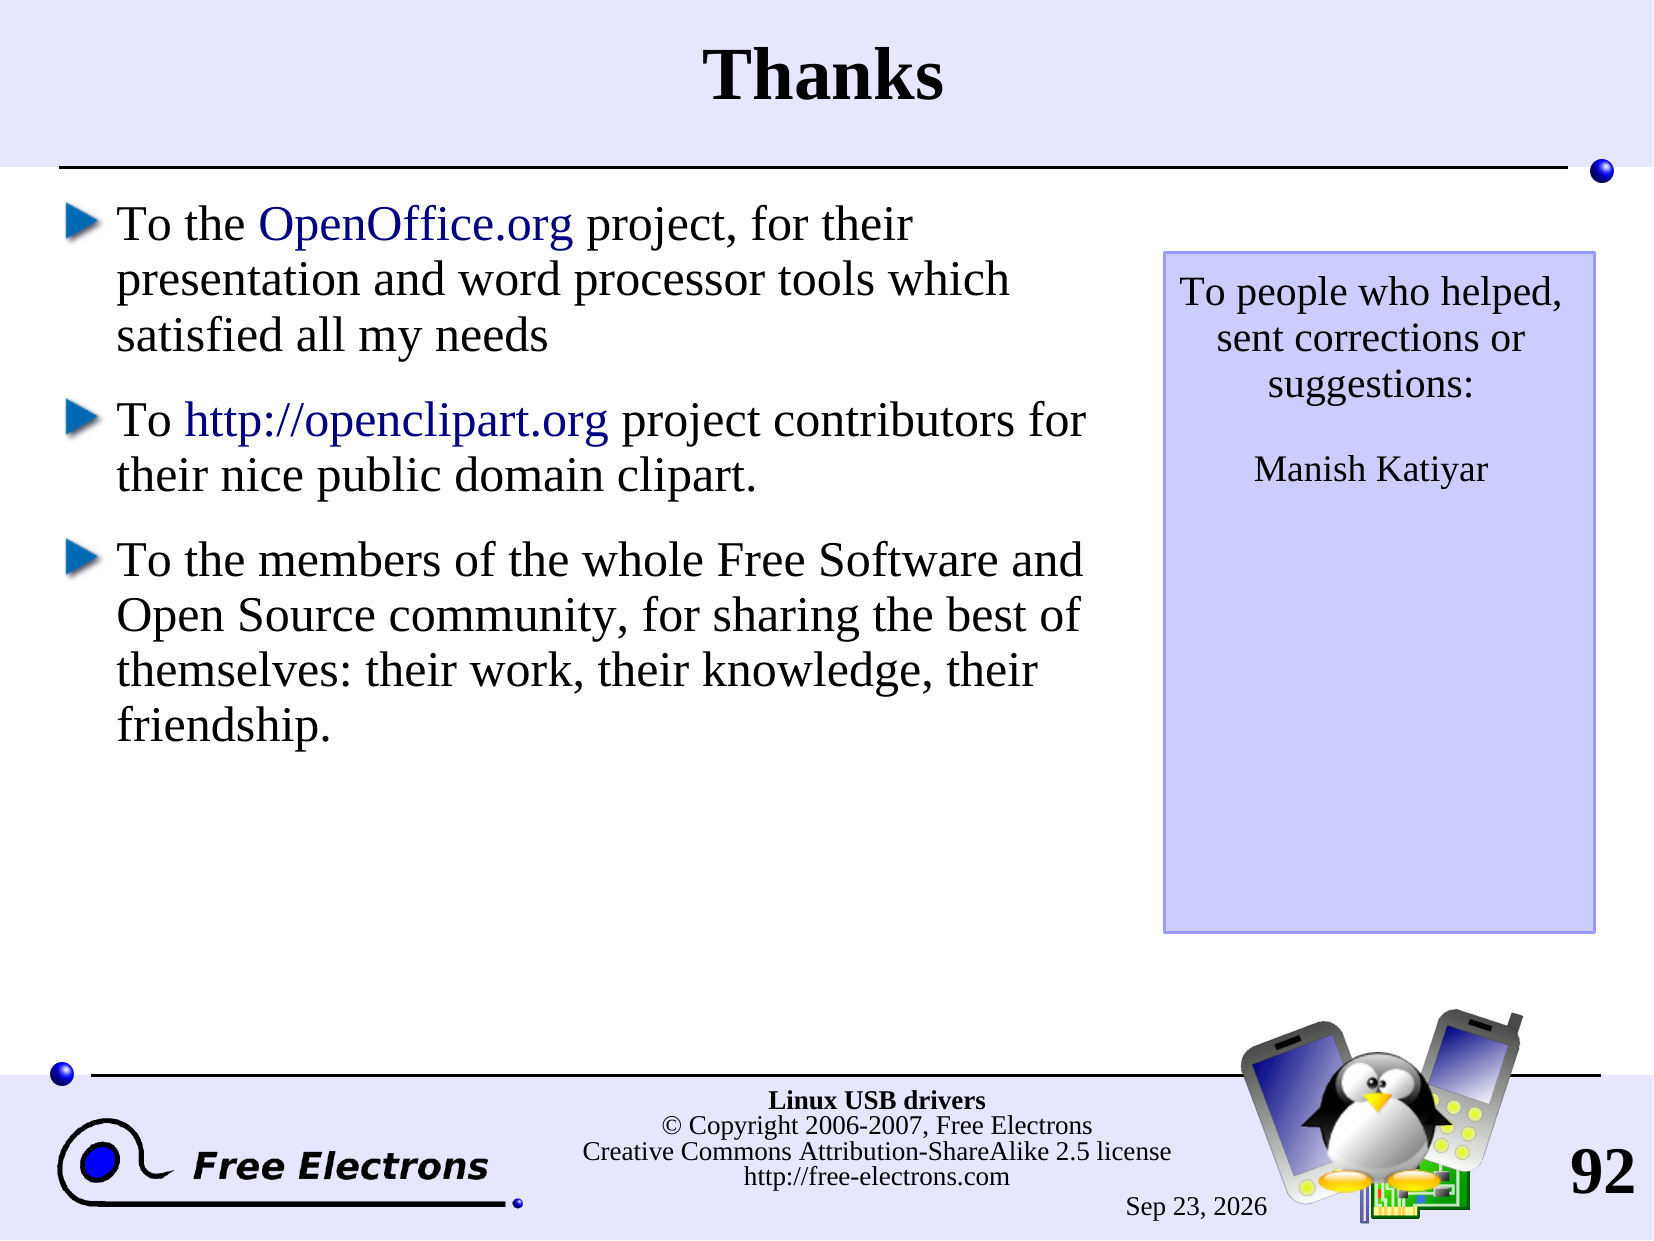

# Thanks
To the OpenOffice.org project, for their presentation and word processor tools which satisfied all my needs
To http://openclipart.org project contributors for their nice public domain clipart.
To the members of the whole Free Software and Open Source community, for sharing the best of themselves: their work, their knowledge, their friendship.
To people who helped, sent corrections or suggestions:
Manish Katiyar